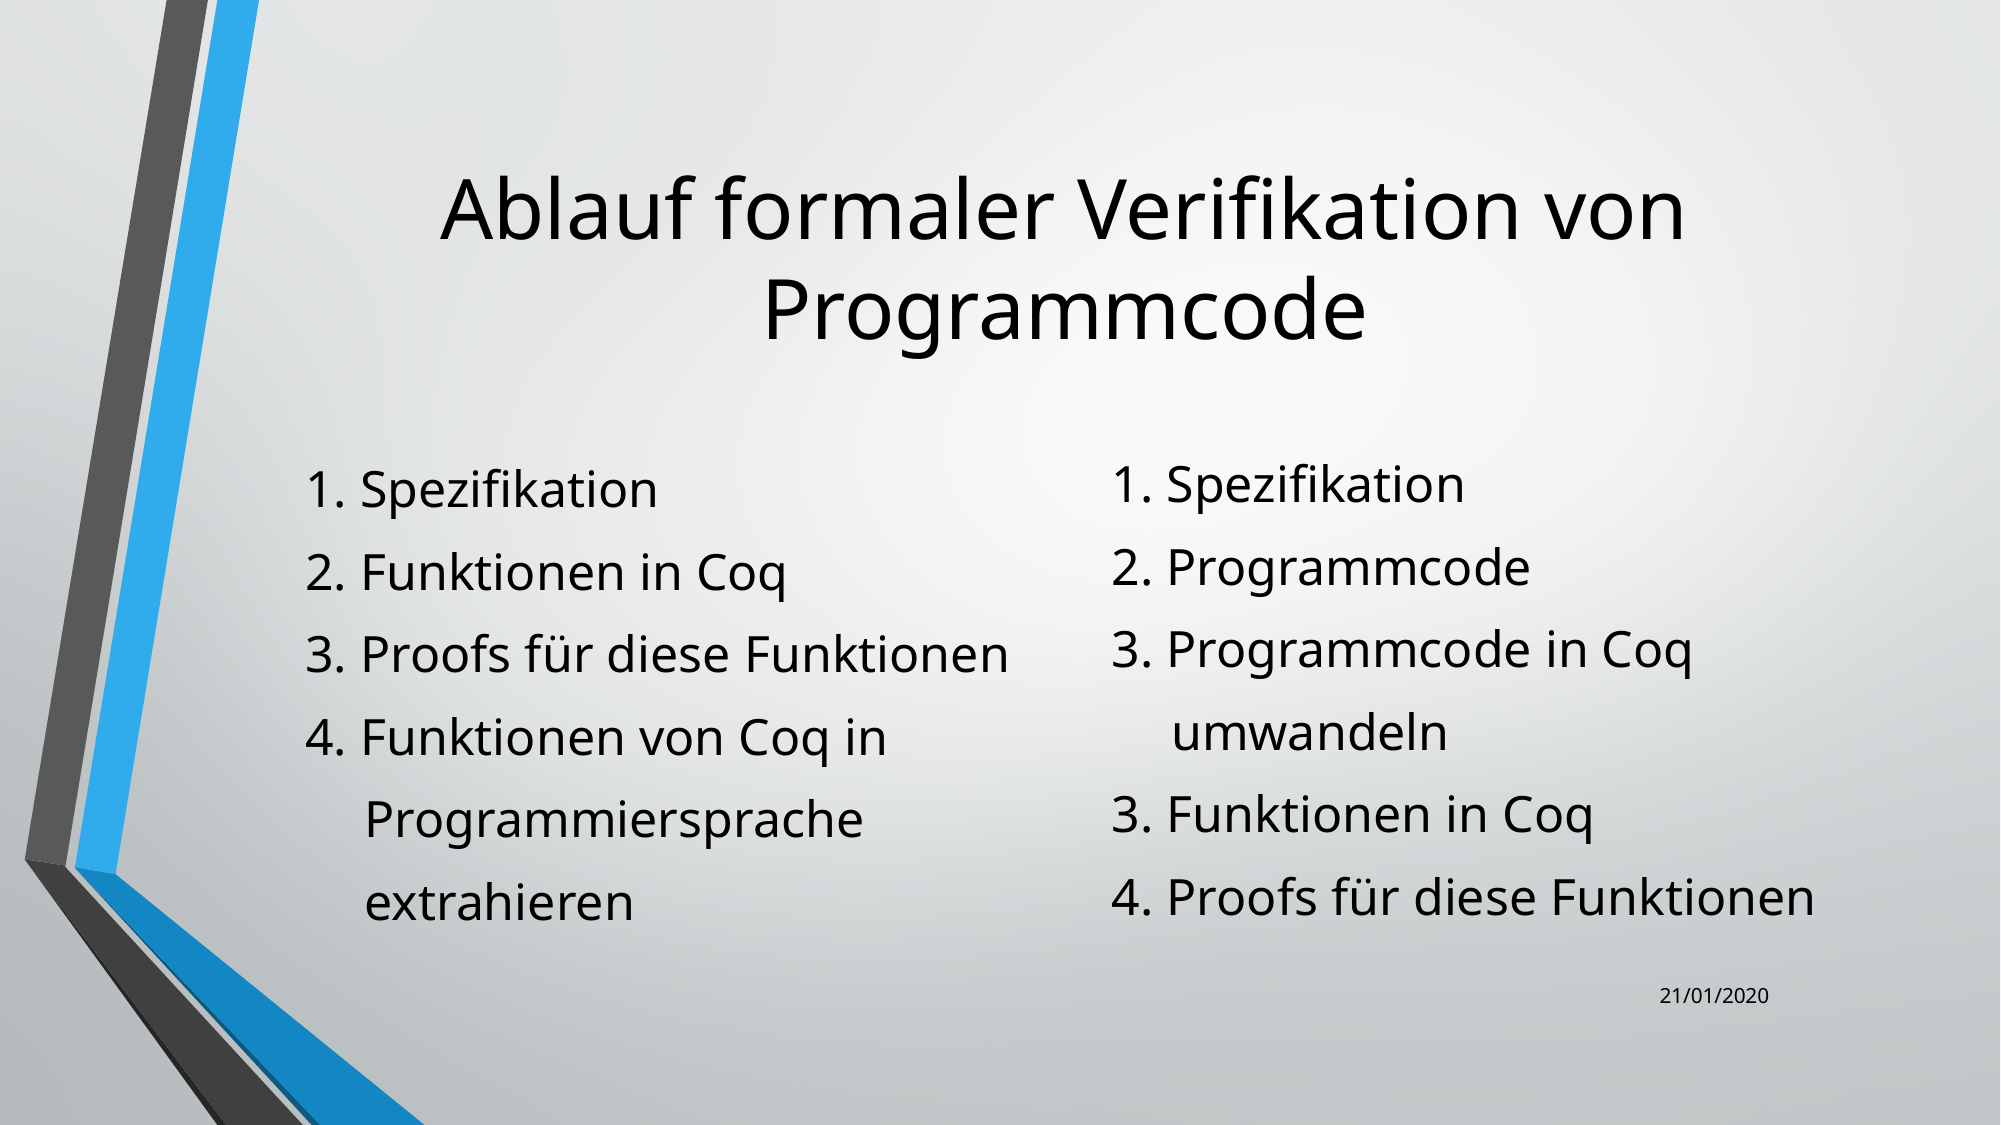

Ablauf formaler Verifikation von Programmcode
1. Spezifikation
2. Programmcode
3. Programmcode in Coq
umwandeln
3. Funktionen in Coq
4. Proofs für diese Funktionen
1. Spezifikation
2. Funktionen in Coq
3. Proofs für diese Funktionen
4. Funktionen von Coq in
Programmiersprache
extrahieren
21/01/2020